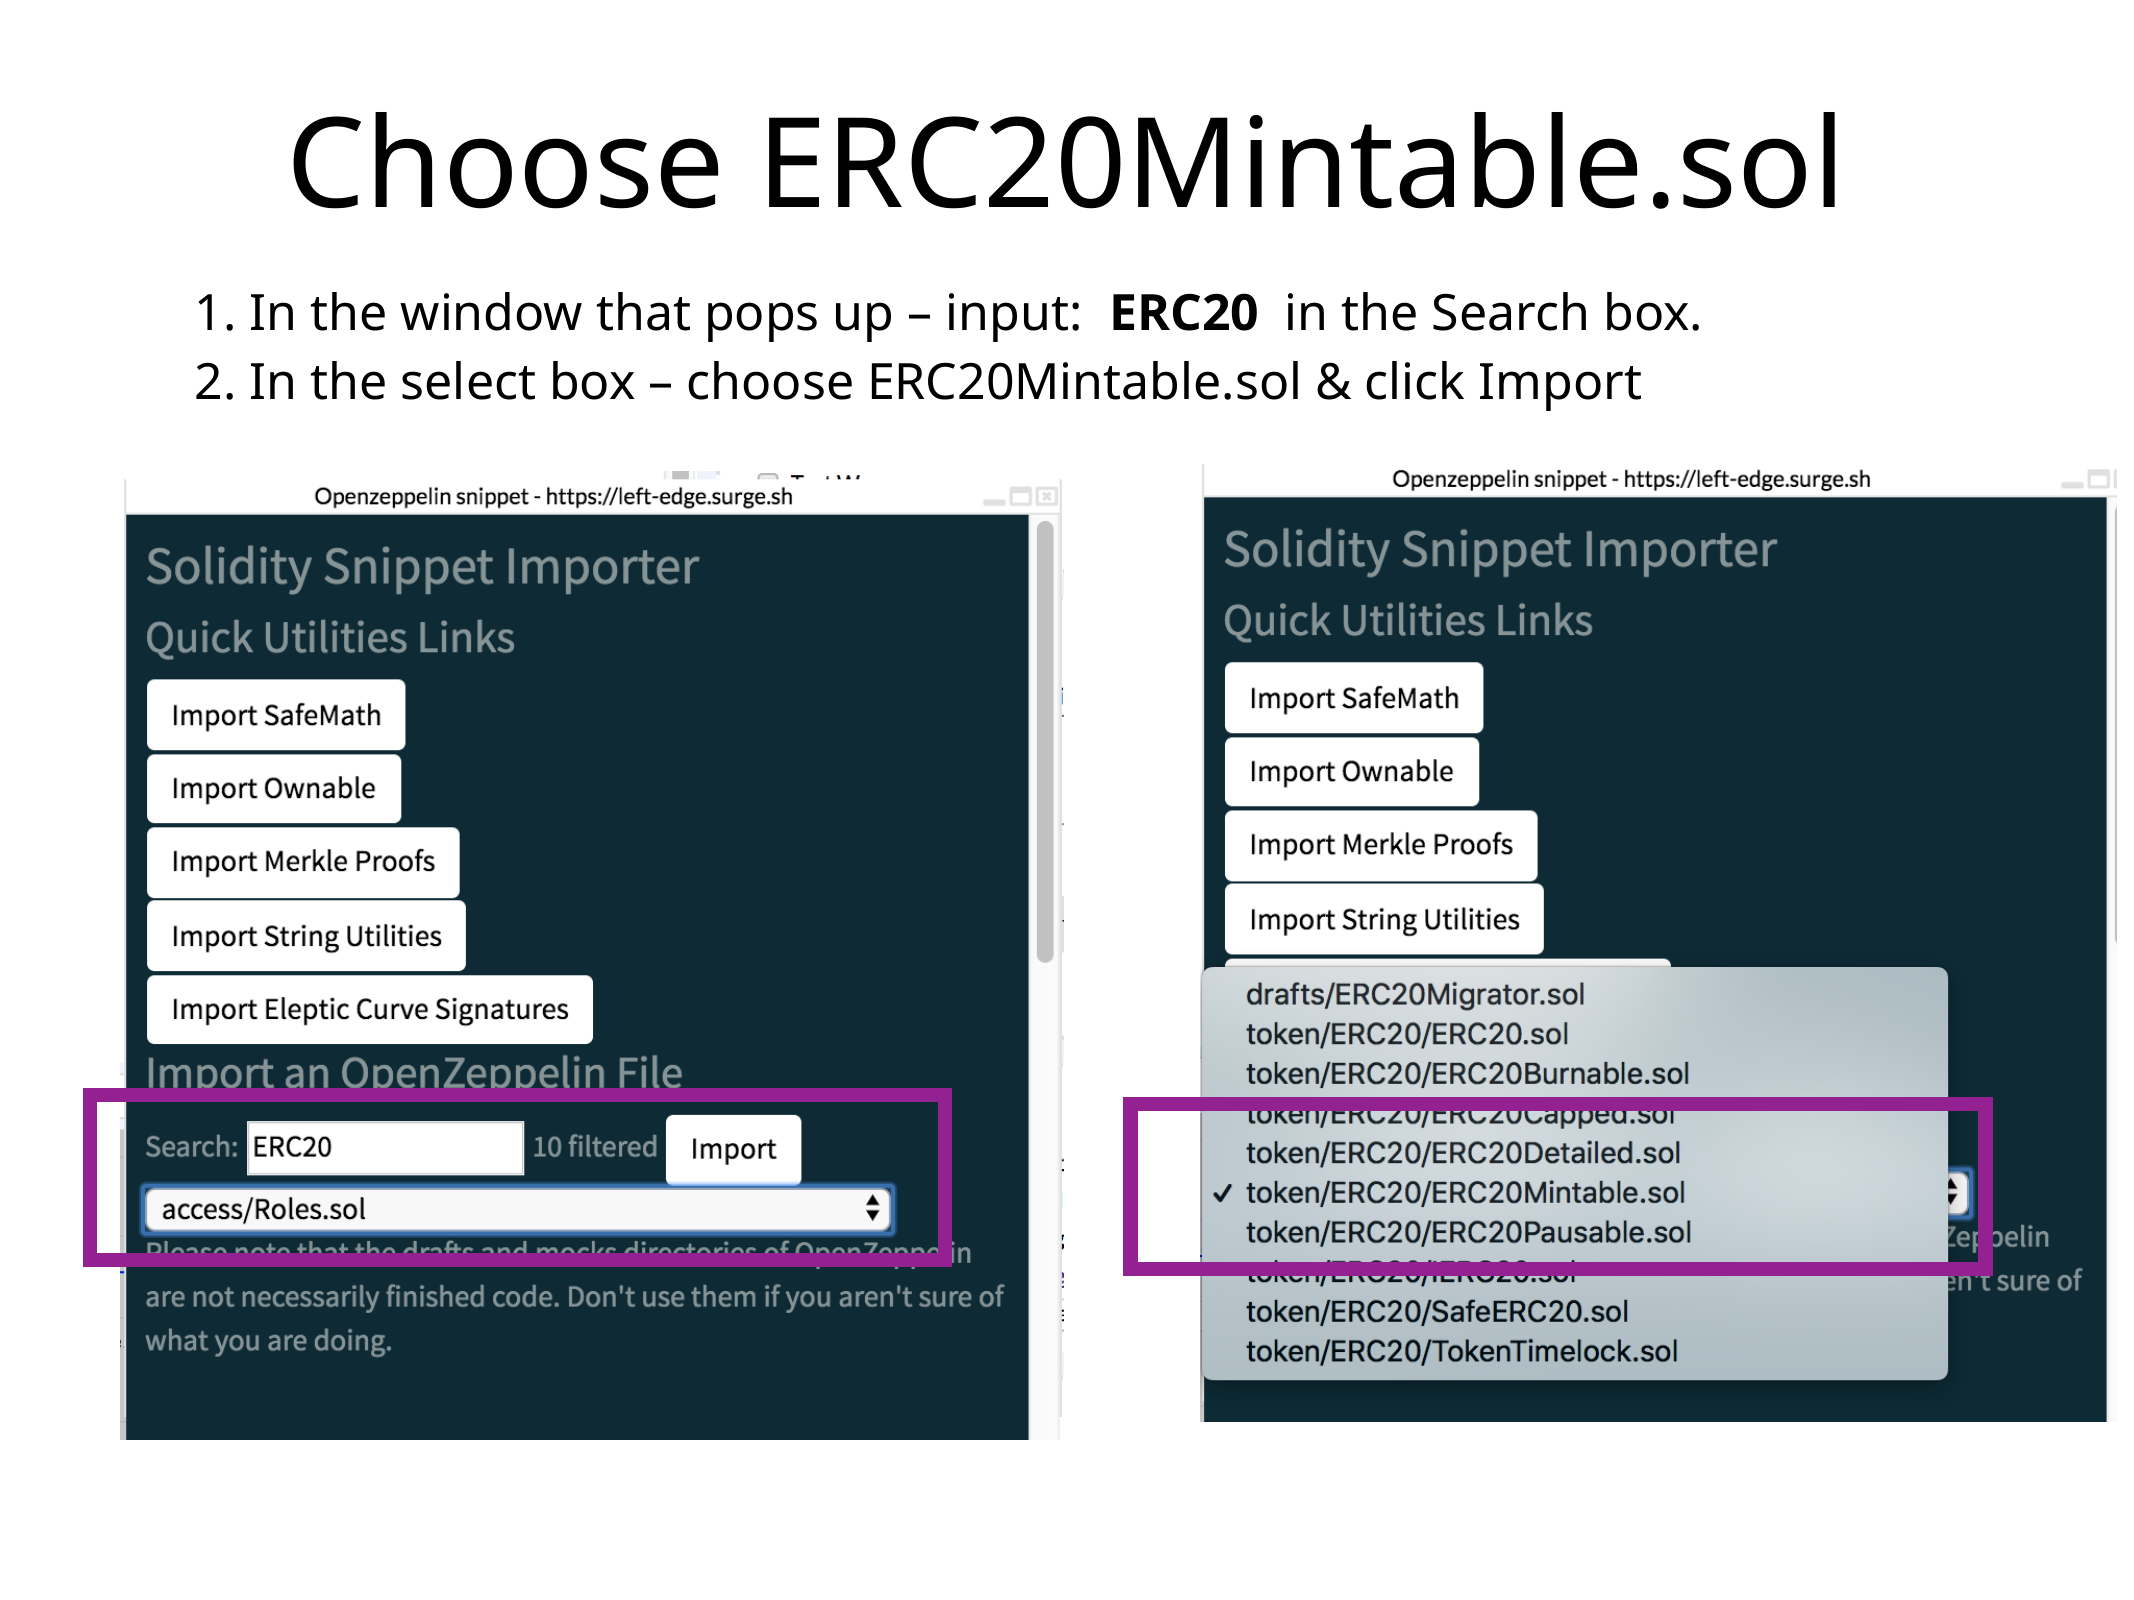

# Choose ERC20Mintable.sol
1. In the window that pops up – input: ERC20 in the Search box.
2. In the select box – choose ERC20Mintable.sol & click Import